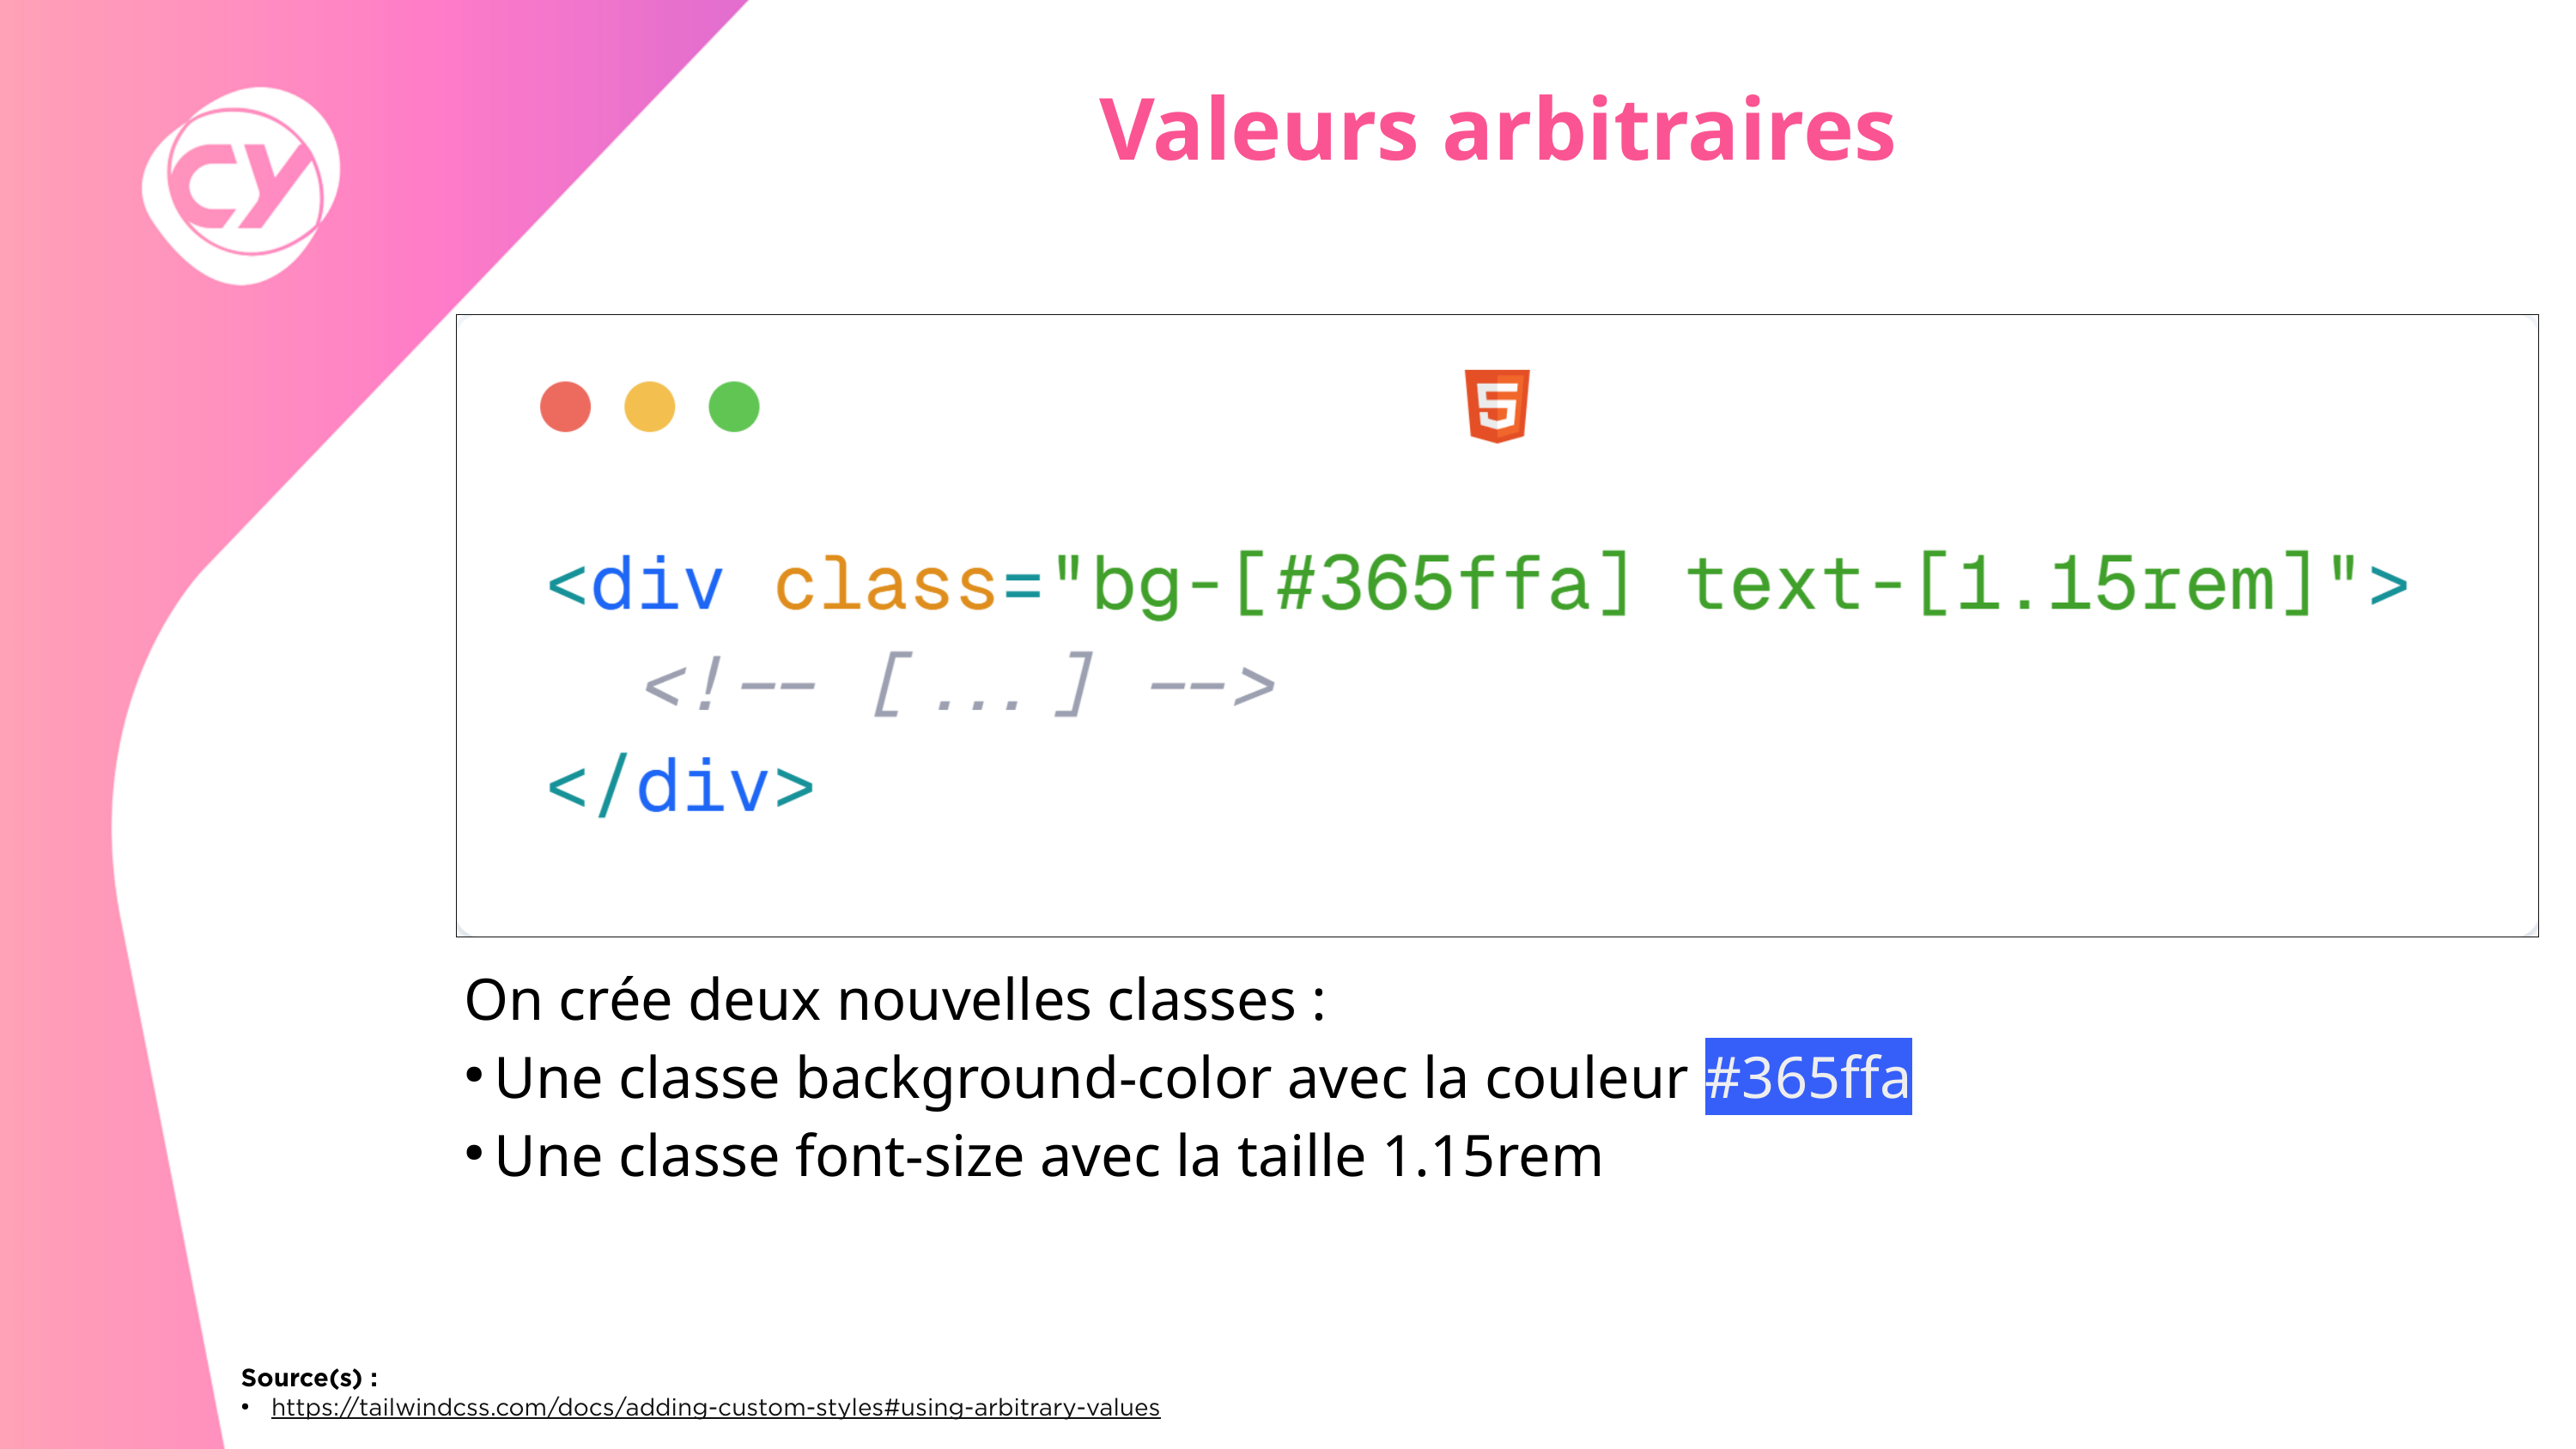

Valeurs arbitraires
On crée deux nouvelles classes :
Une classe background-color avec la couleur #365ffa
Une classe font-size avec la taille 1.15rem
Source(s) :
https://tailwindcss.com/docs/adding-custom-styles#using-arbitrary-values